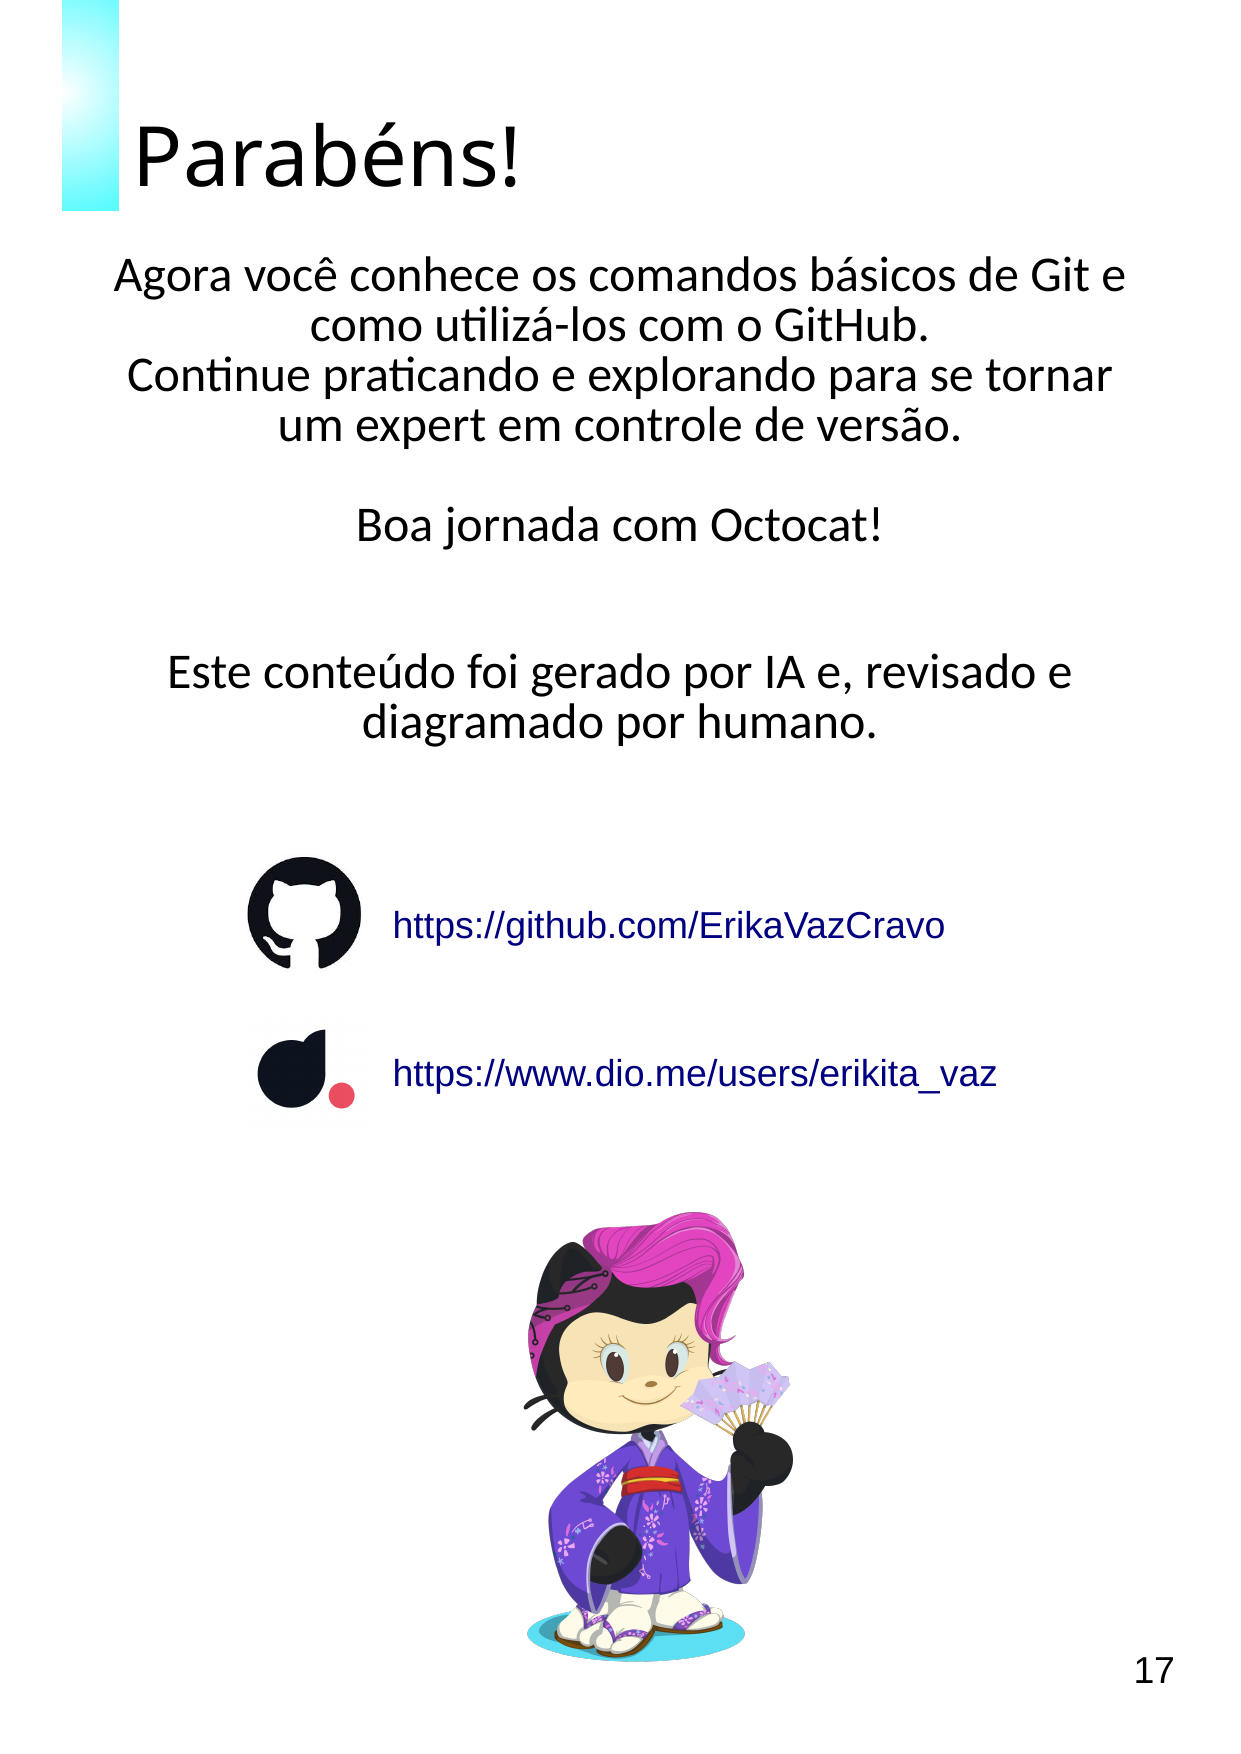

Parabéns!
Agora você conhece os comandos básicos de Git e como utilizá-los com o GitHub.
Continue praticando e explorando para se tornar um expert em controle de versão.
Boa jornada com Octocat!
Este conteúdo foi gerado por IA e, revisado e diagramado por humano.
https://github.com/ErikaVazCravo
https://www.dio.me/users/erikita_vaz